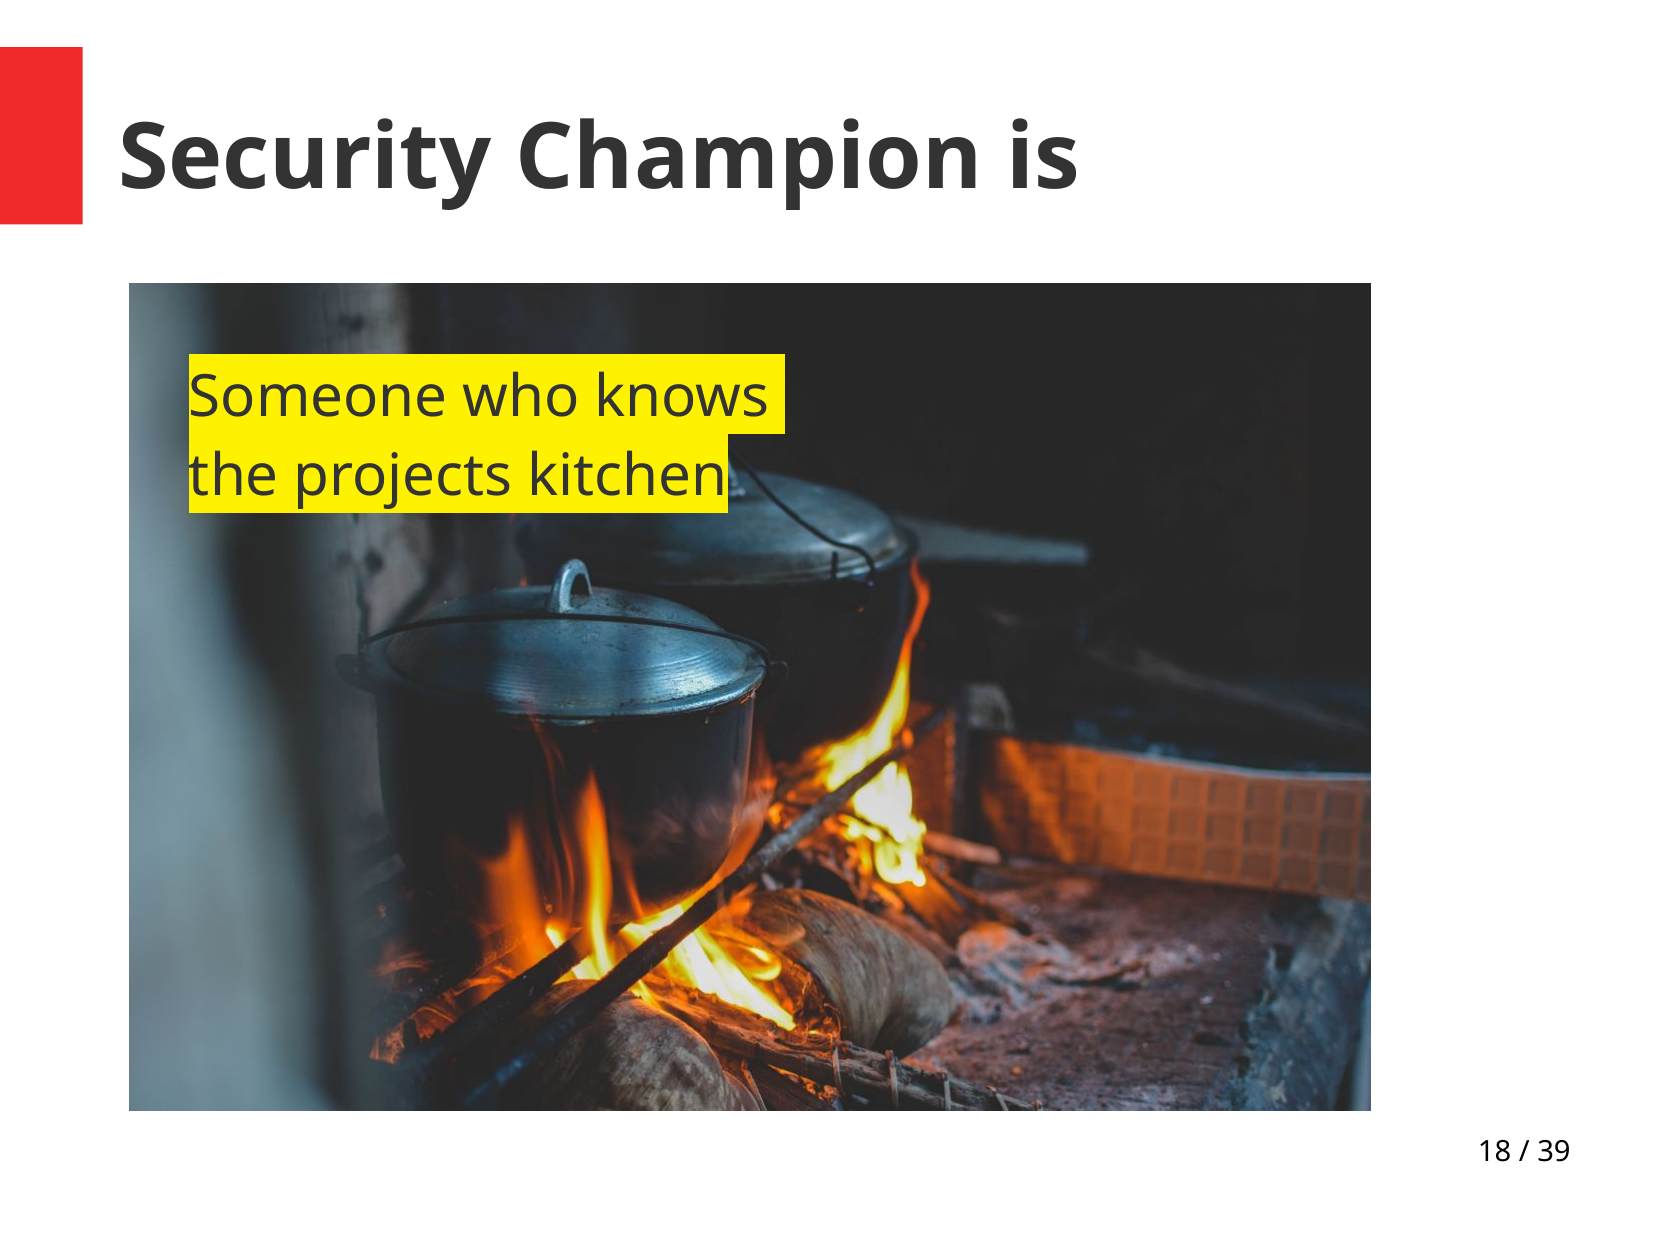

# Security Champion is
Someone who knows
the projects kitchen
18